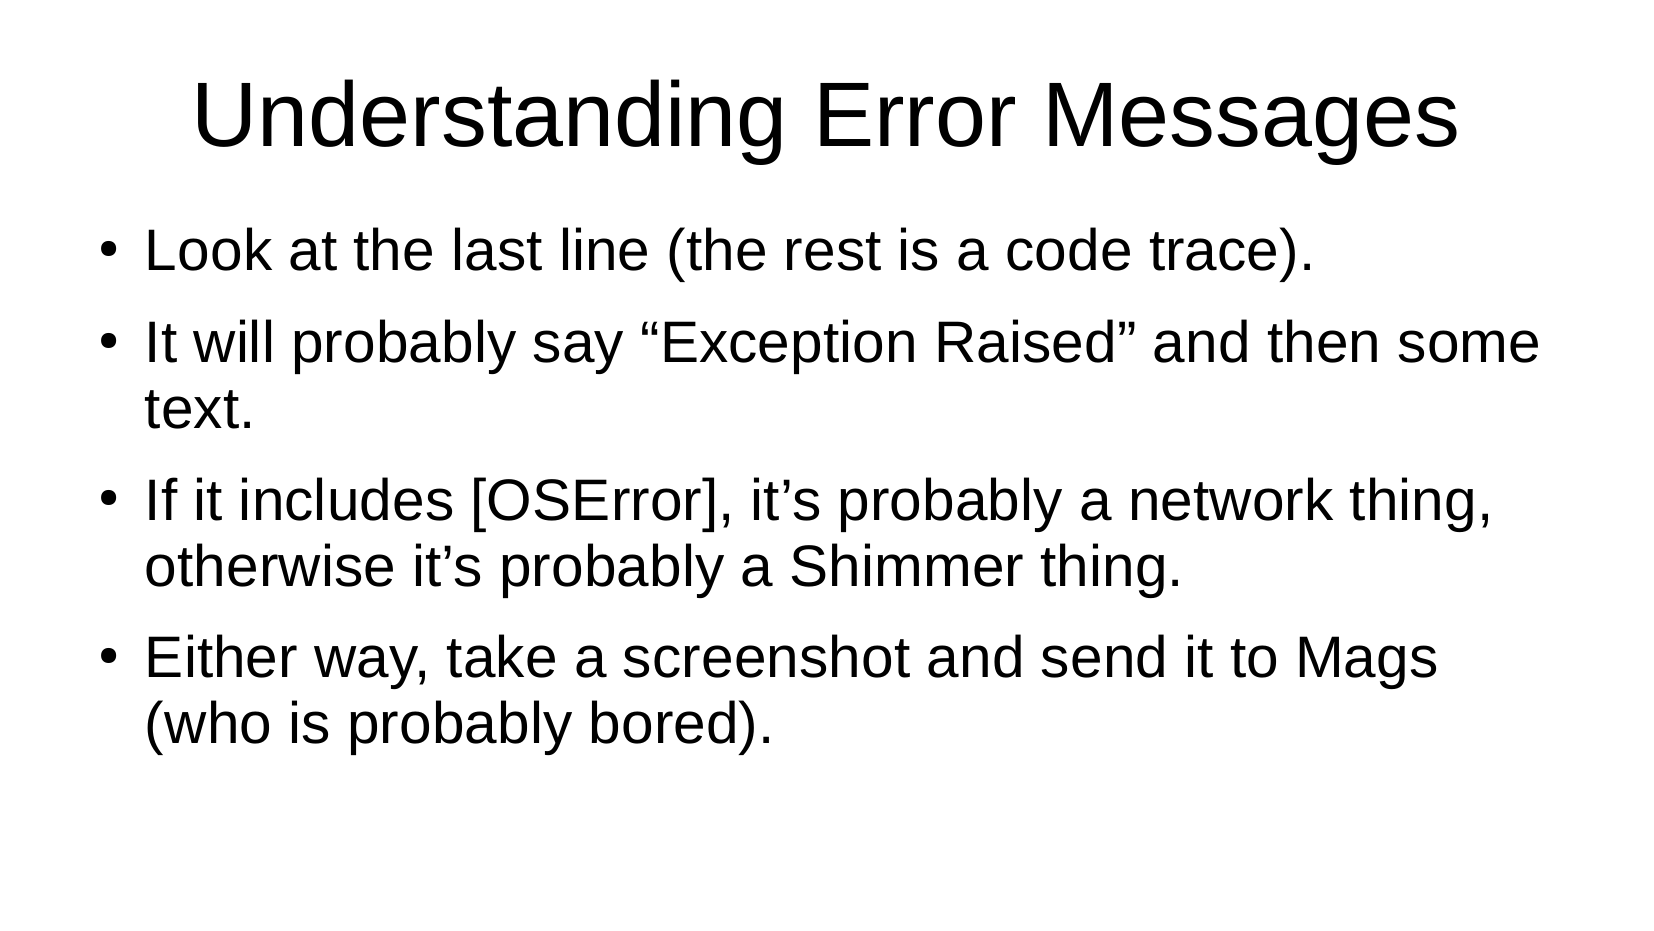

# Understanding Error Messages
Look at the last line (the rest is a code trace).
It will probably say “Exception Raised” and then some text.
If it includes [OSError], it’s probably a network thing, otherwise it’s probably a Shimmer thing.
Either way, take a screenshot and send it to Mags (who is probably bored).